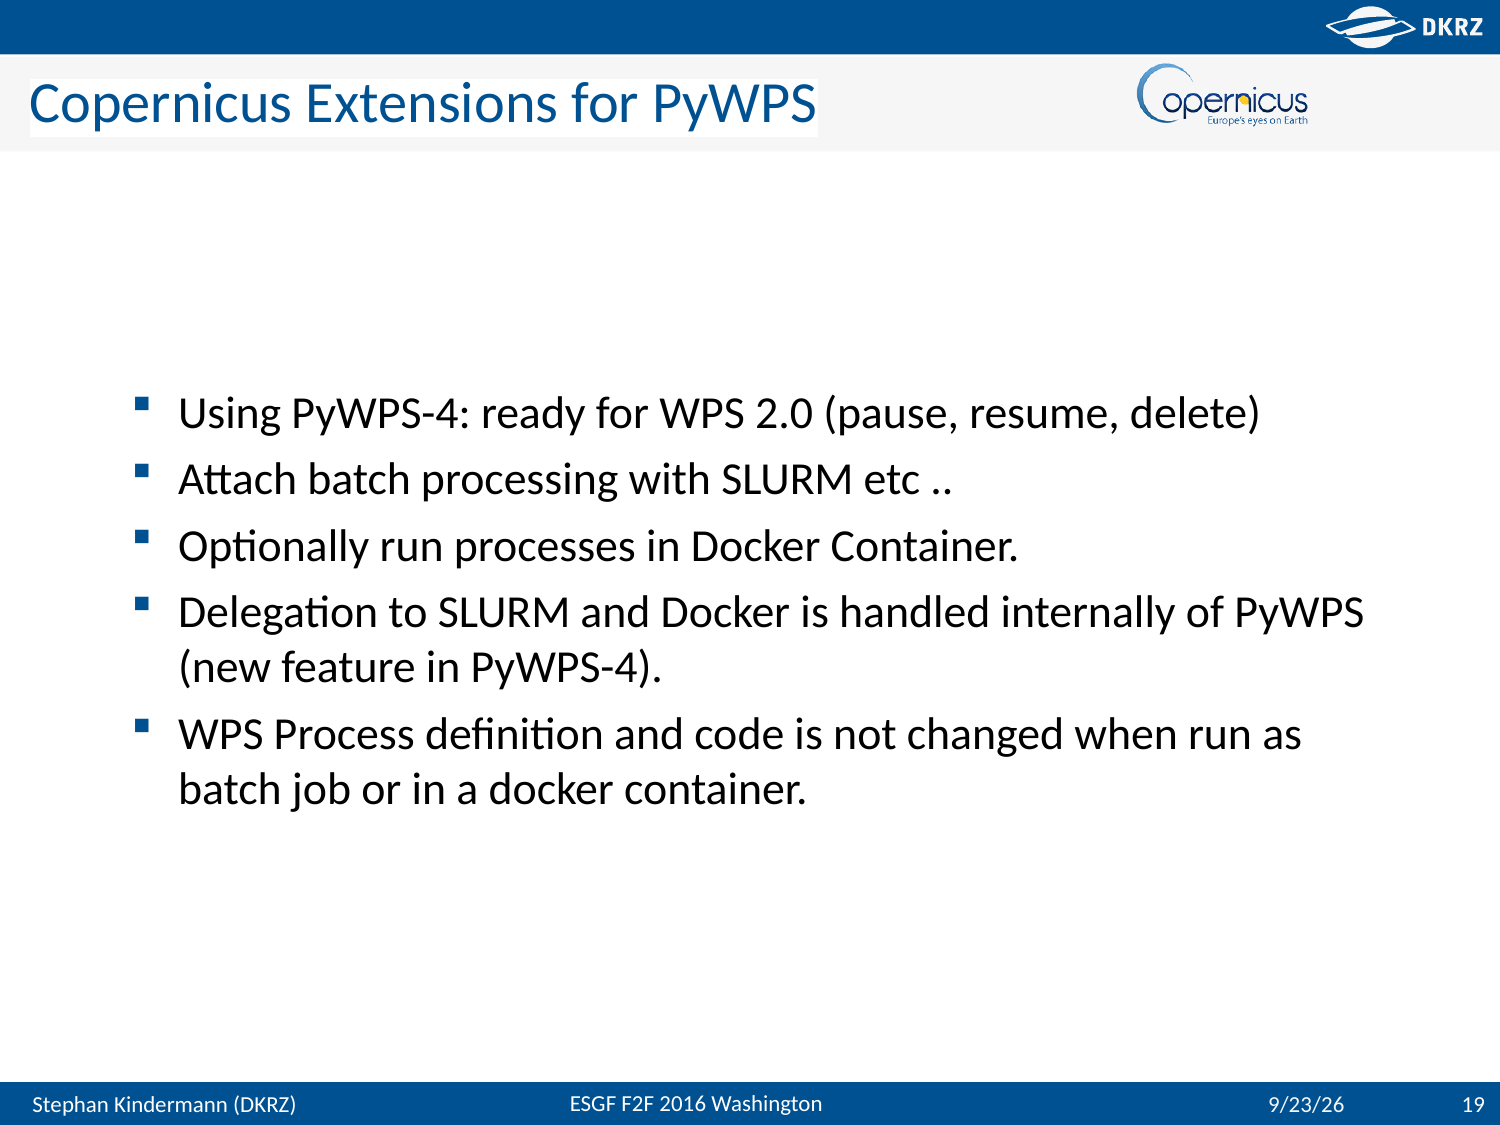

# Copernicus Extensions for PyWPS
Using PyWPS-4: ready for WPS 2.0 (pause, resume, delete)
Attach batch processing with SLURM etc ..
Optionally run processes in Docker Container.
Delegation to SLURM and Docker is handled internally of PyWPS (new feature in PyWPS-4).
WPS Process definition and code is not changed when run as batch job or in a docker container.